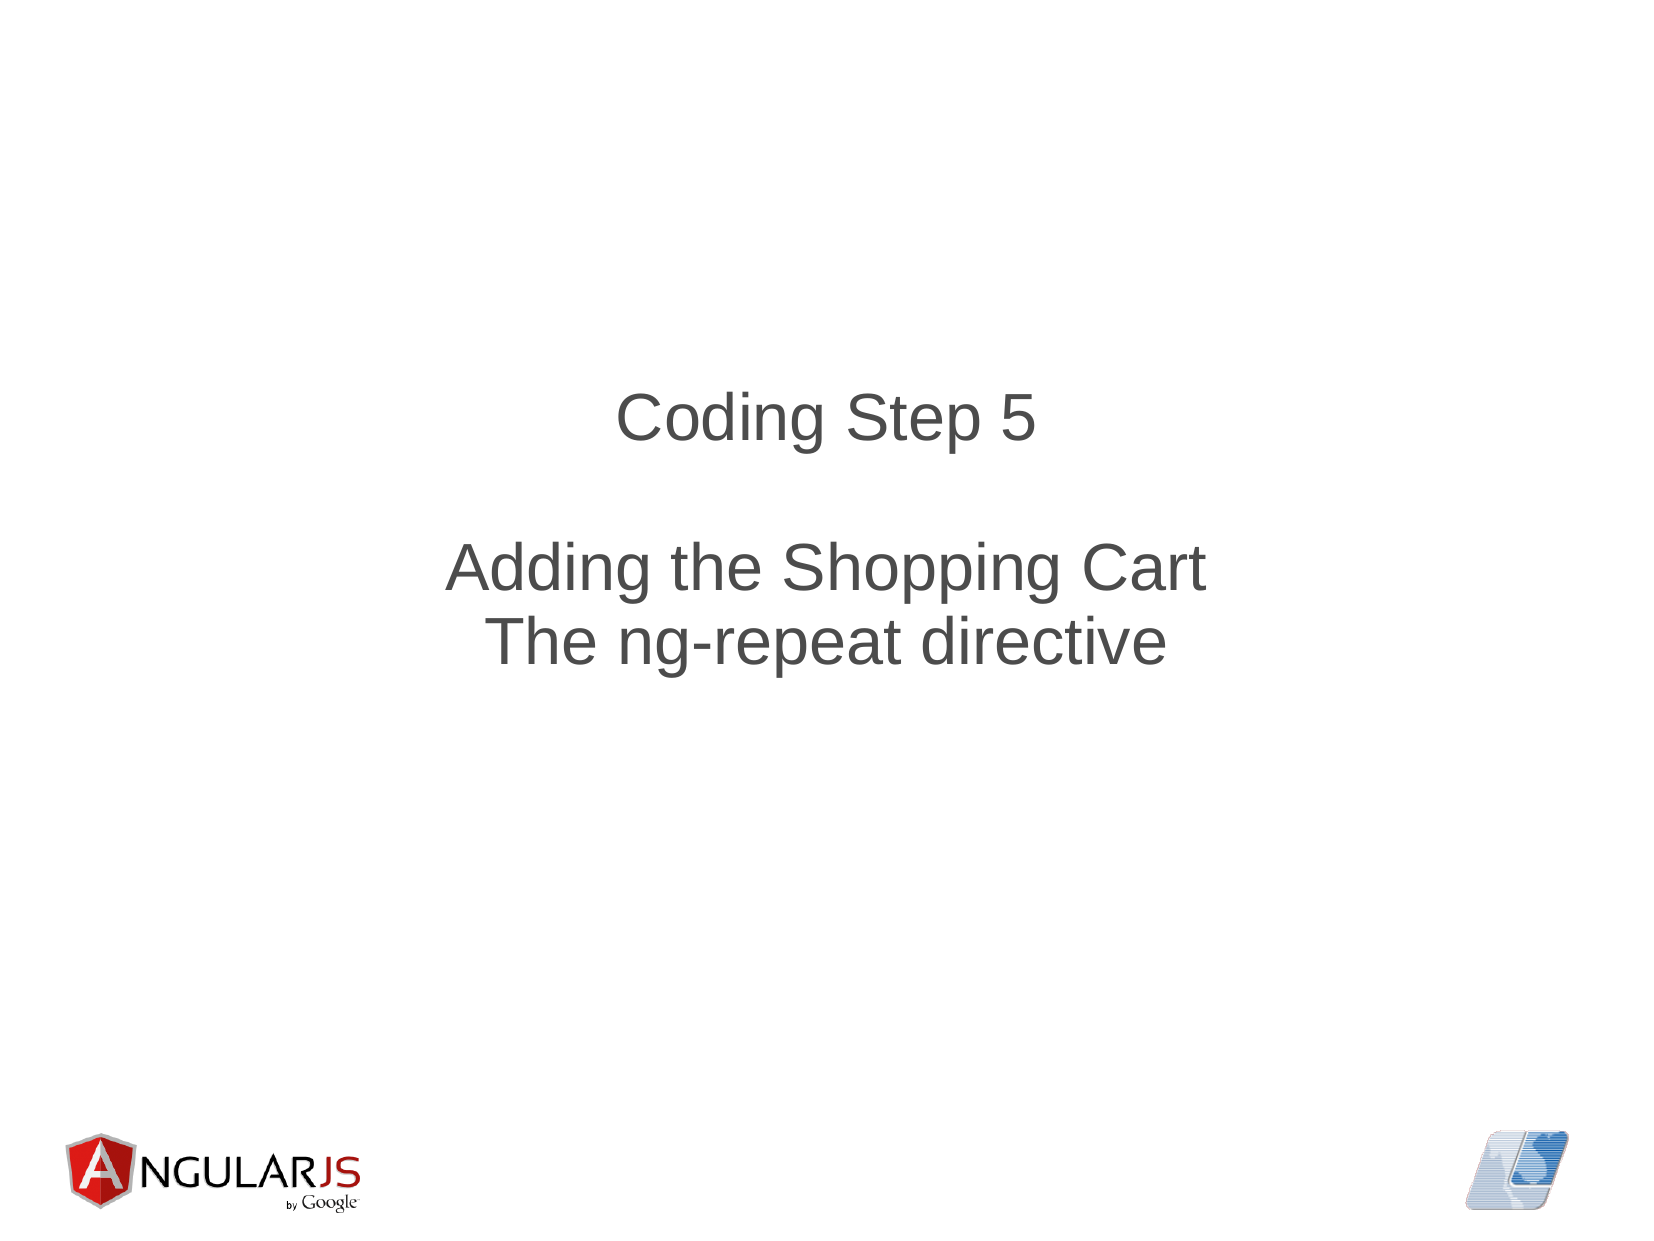

# Coding Step 5
Adding the Shopping Cart
The ng-repeat directive